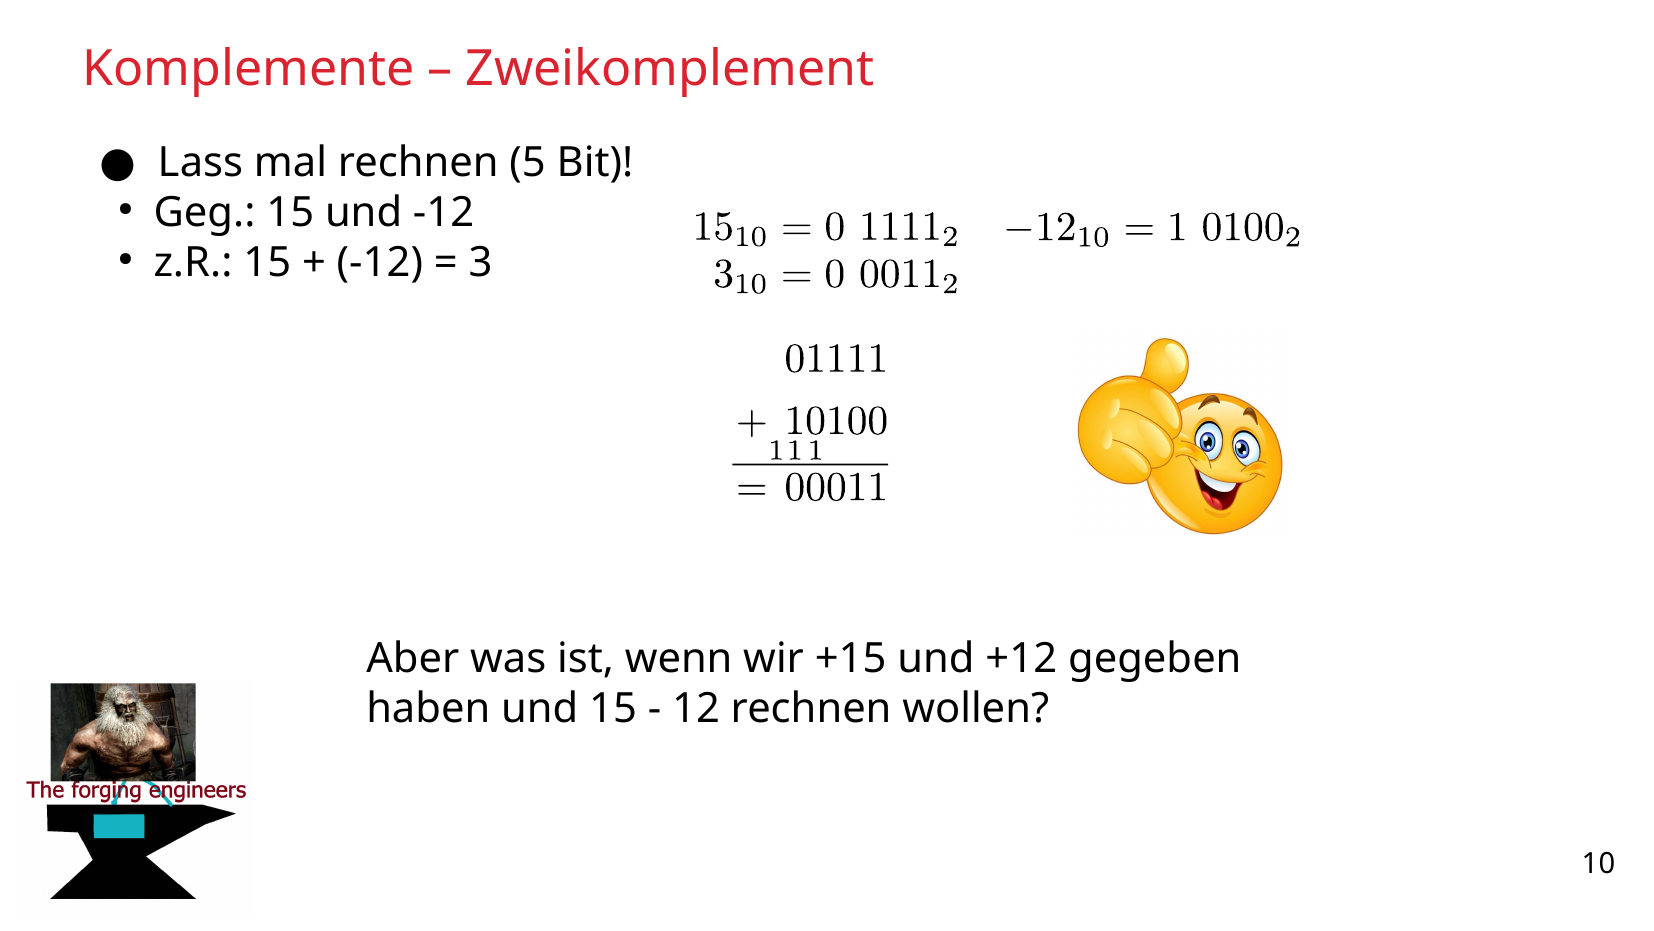

# Komplemente – Zweikomplement
Lass mal rechnen (5 Bit)!
Geg.: 15 und -12
z.R.: 15 + (-12) = 3
Aber was ist, wenn wir +15 und +12 gegeben haben und 15 - 12 rechnen wollen?